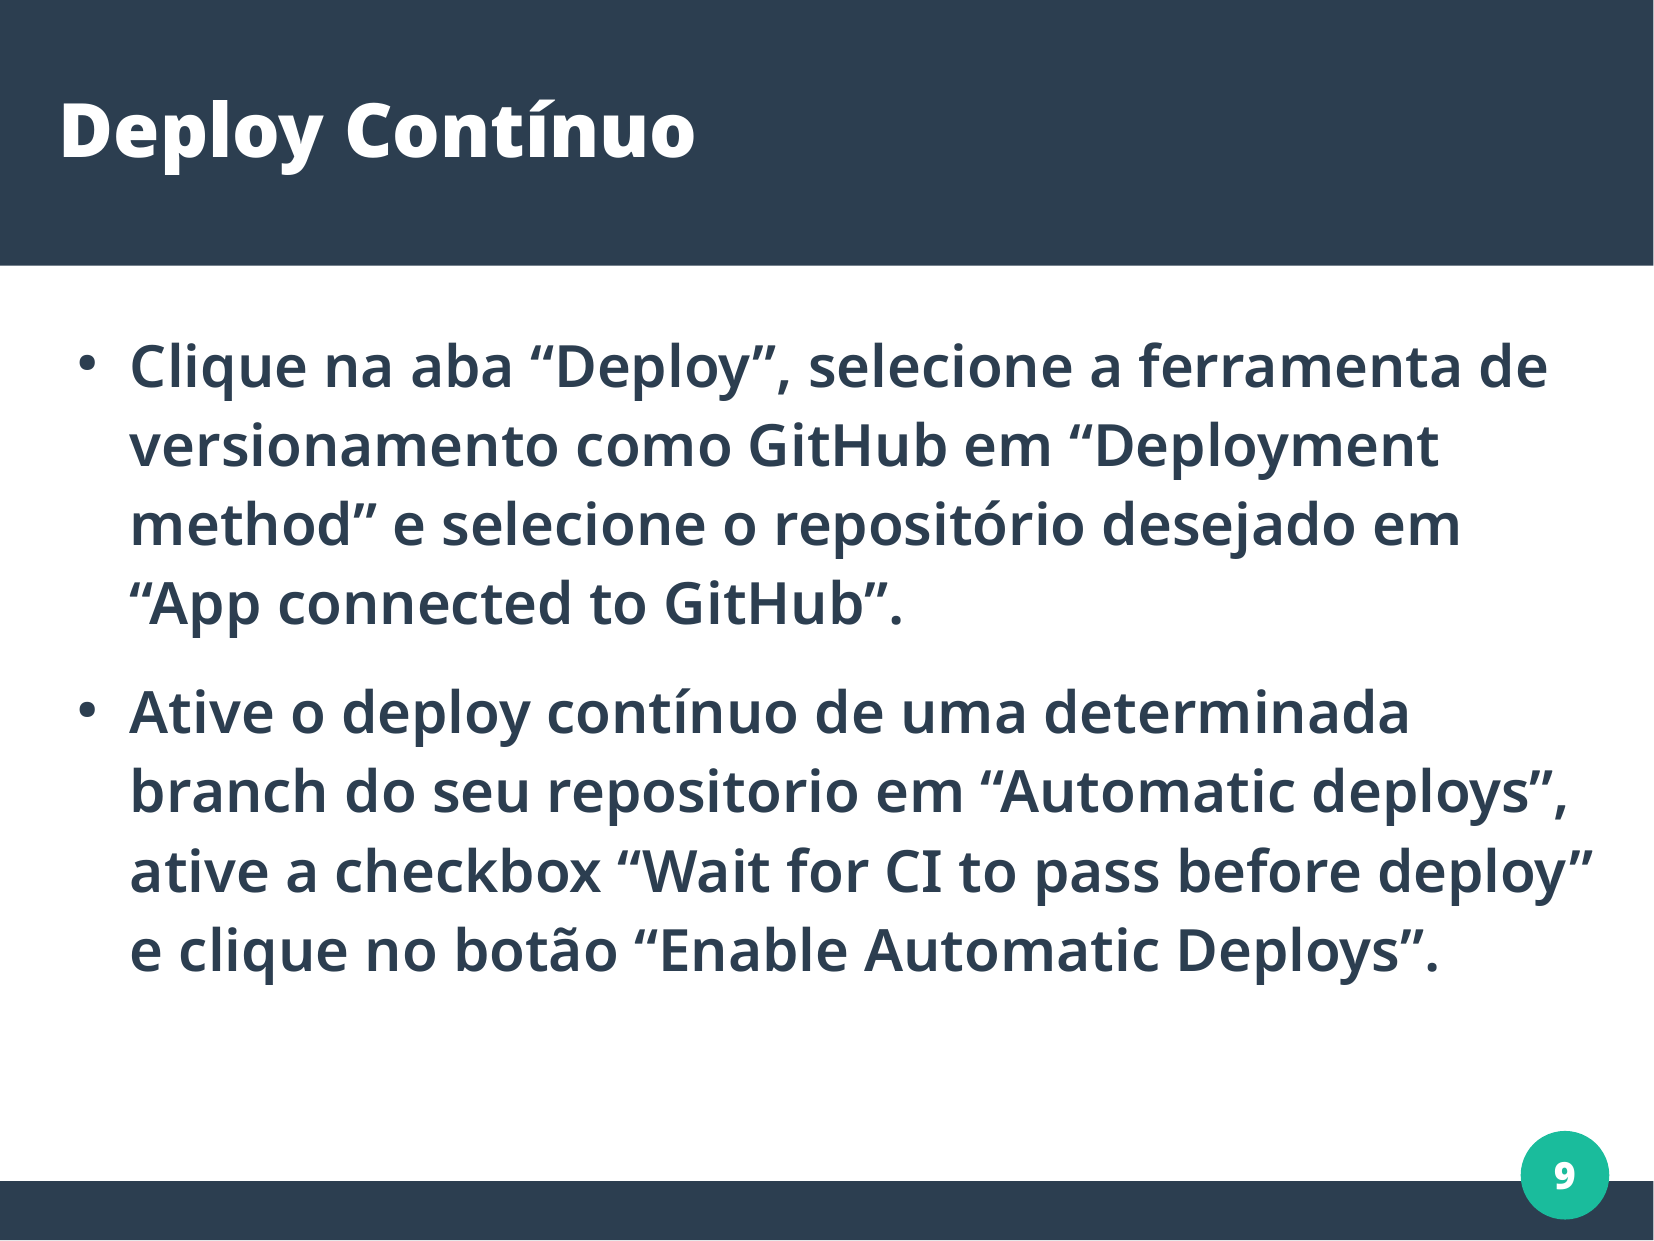

# Deploy Contínuo
Clique na aba “Deploy”, selecione a ferramenta de versionamento como GitHub em “Deployment method” e selecione o repositório desejado em “App connected to GitHub”.
Ative o deploy contínuo de uma determinada branch do seu repositorio em “Automatic deploys”, ative a checkbox “Wait for CI to pass before deploy” e clique no botão “Enable Automatic Deploys”.
9